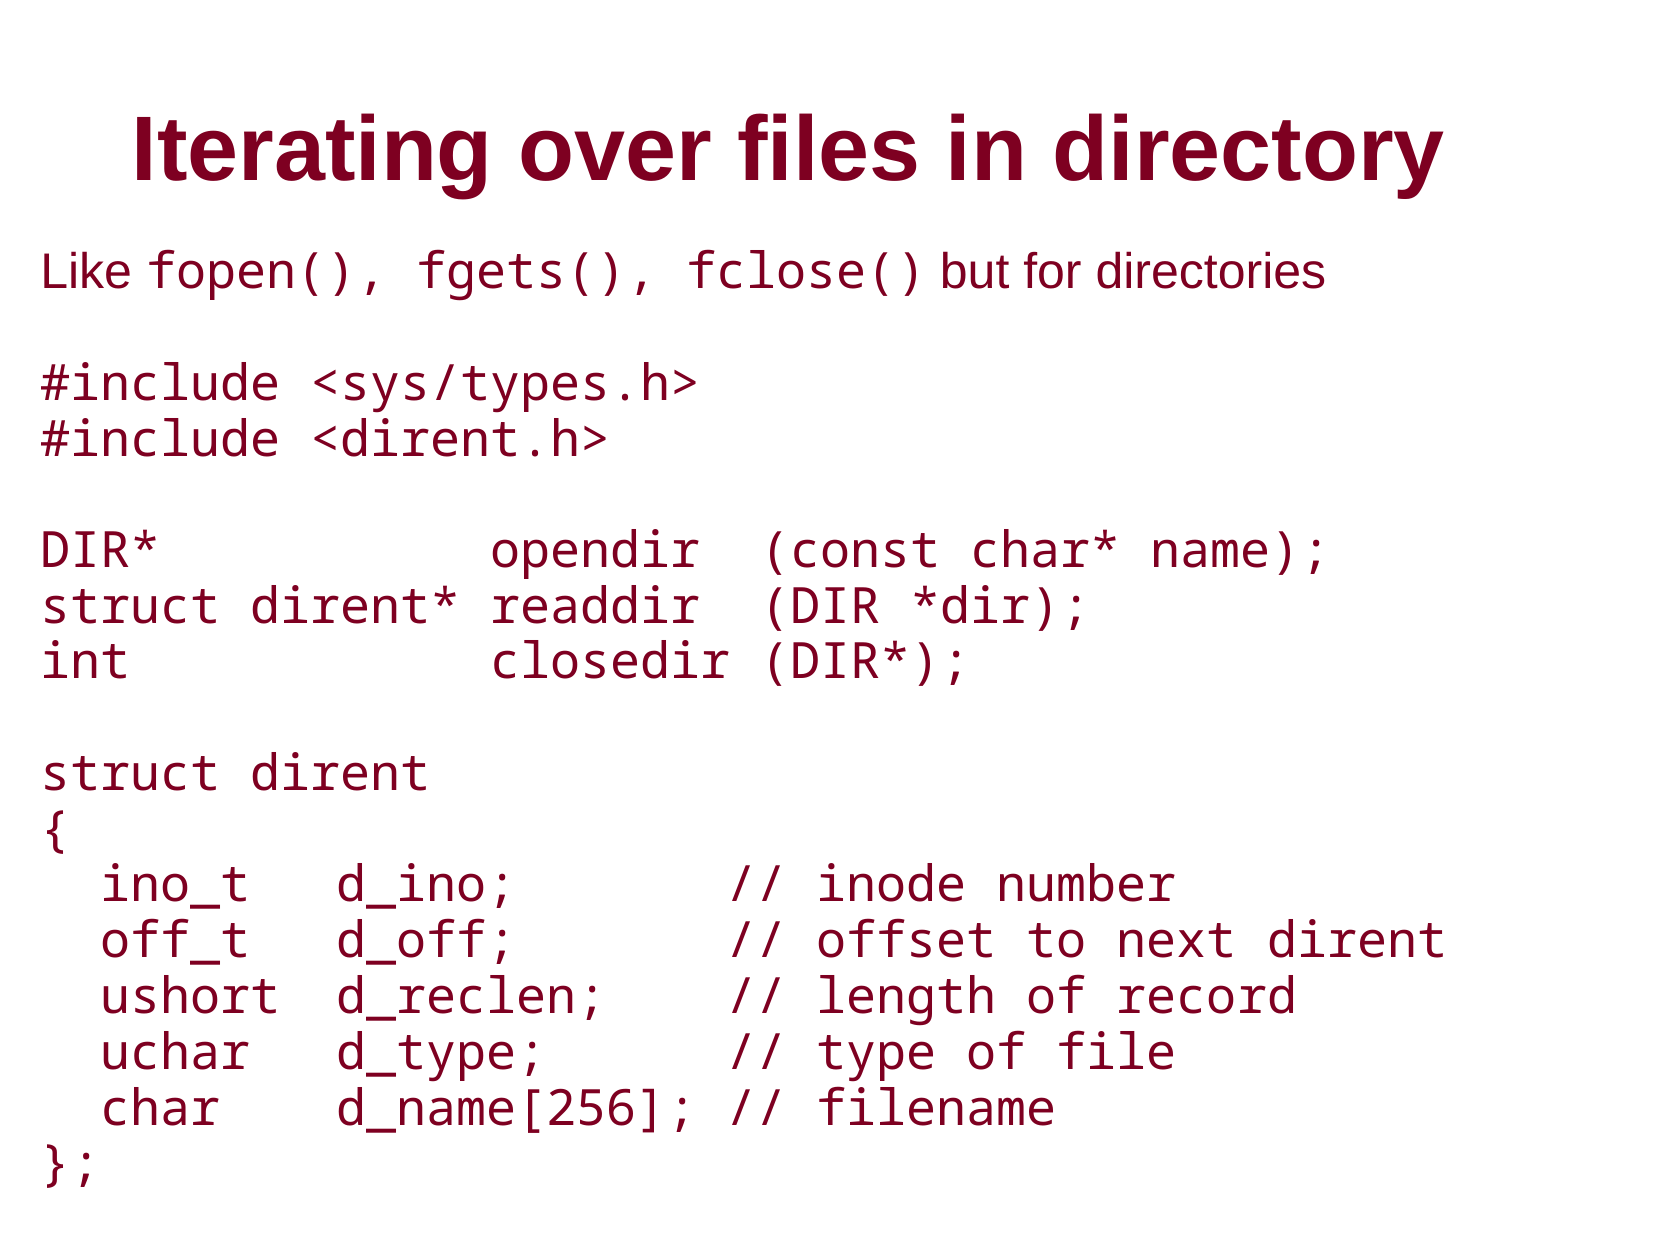

# Iterating over files in directory
Like fopen(), fgets(), fclose() but for directories
#include <sys/types.h>
#include <dirent.h>
DIR* opendir (const char* name);
struct dirent* readdir (DIR *dir);
int closedir (DIR*);
struct dirent
{
 ino_t		d_ino; // inode number
 off_t		d_off; // offset to next dirent
 ushort	d_reclen; // length of record
 uchar		d_type; // type of file
 char		d_name[256]; // filename
};